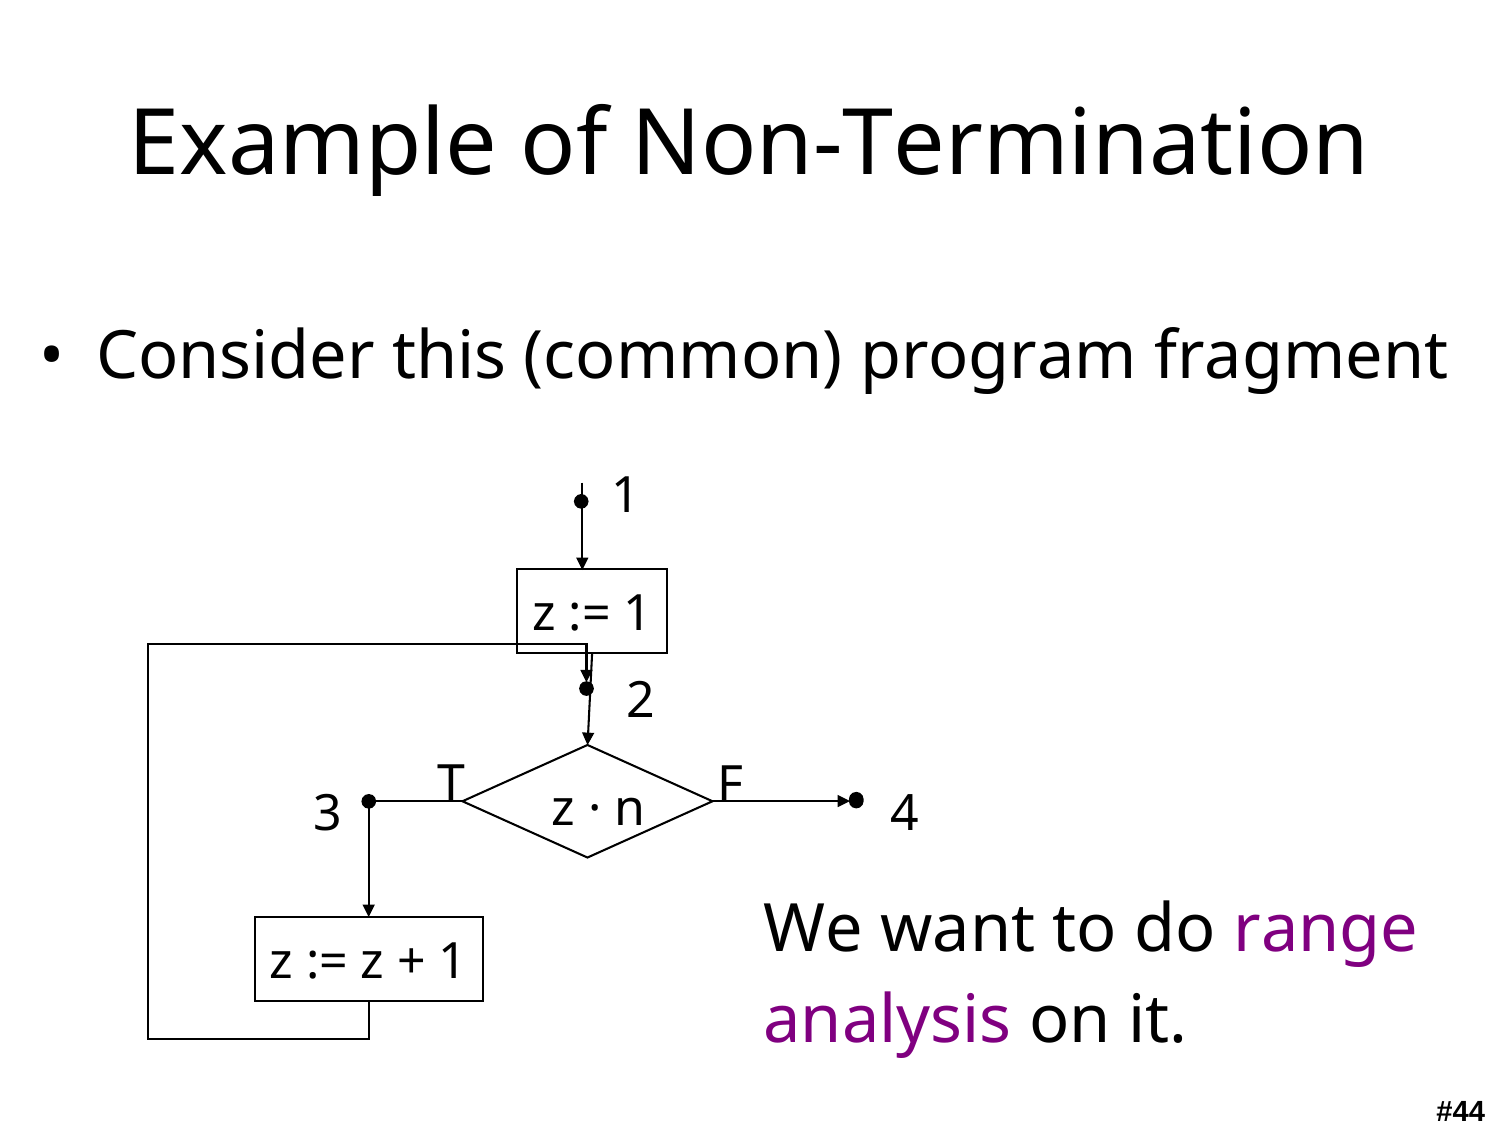

# Example of Non-Termination
Consider this (common) program fragment
1
z := 1
2
T
F
z · n
3
4
We want to do range
analysis on it.
z := z + 1
44